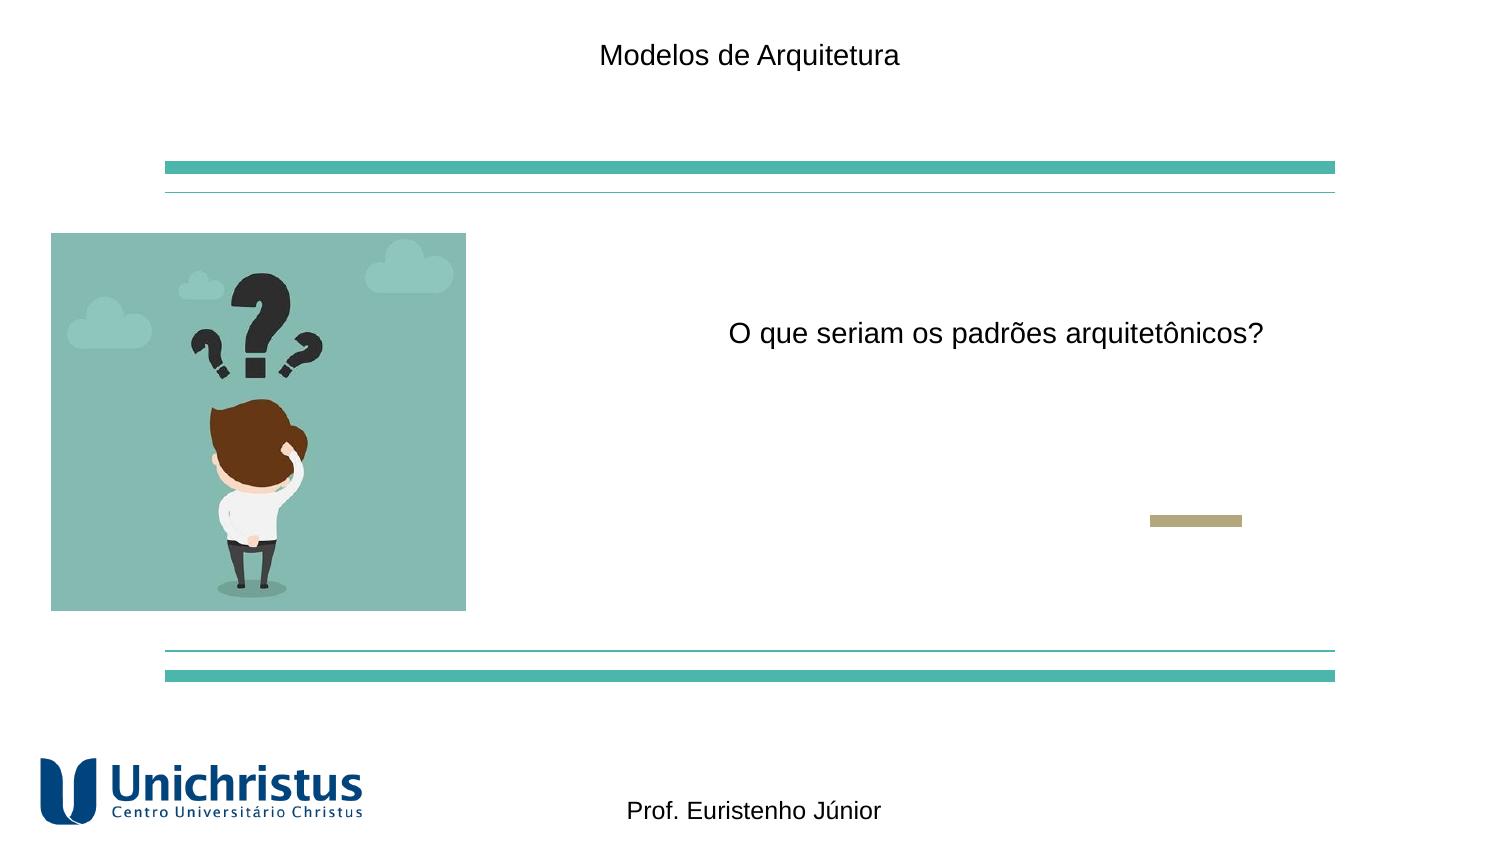

# Modelos de Arquitetura
O que seriam os padrões arquitetônicos?